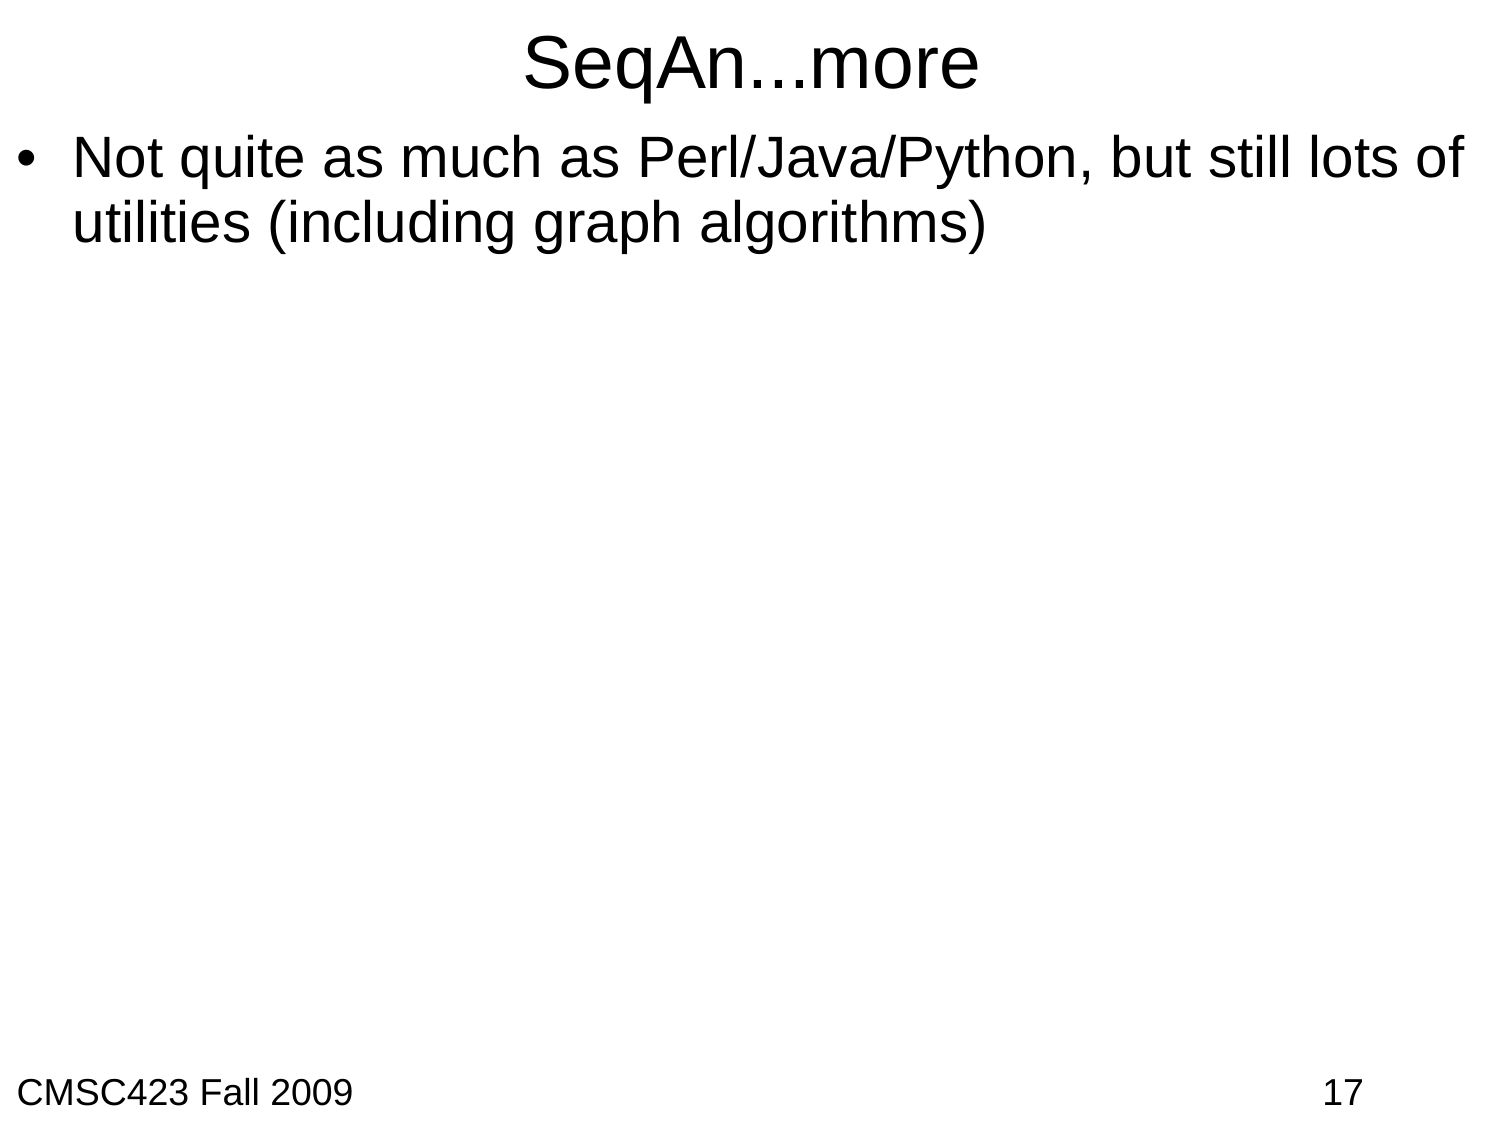

# SeqAn...more
Not quite as much as Perl/Java/Python, but still lots of utilities (including graph algorithms)
CMSC423 Fall 2009
17